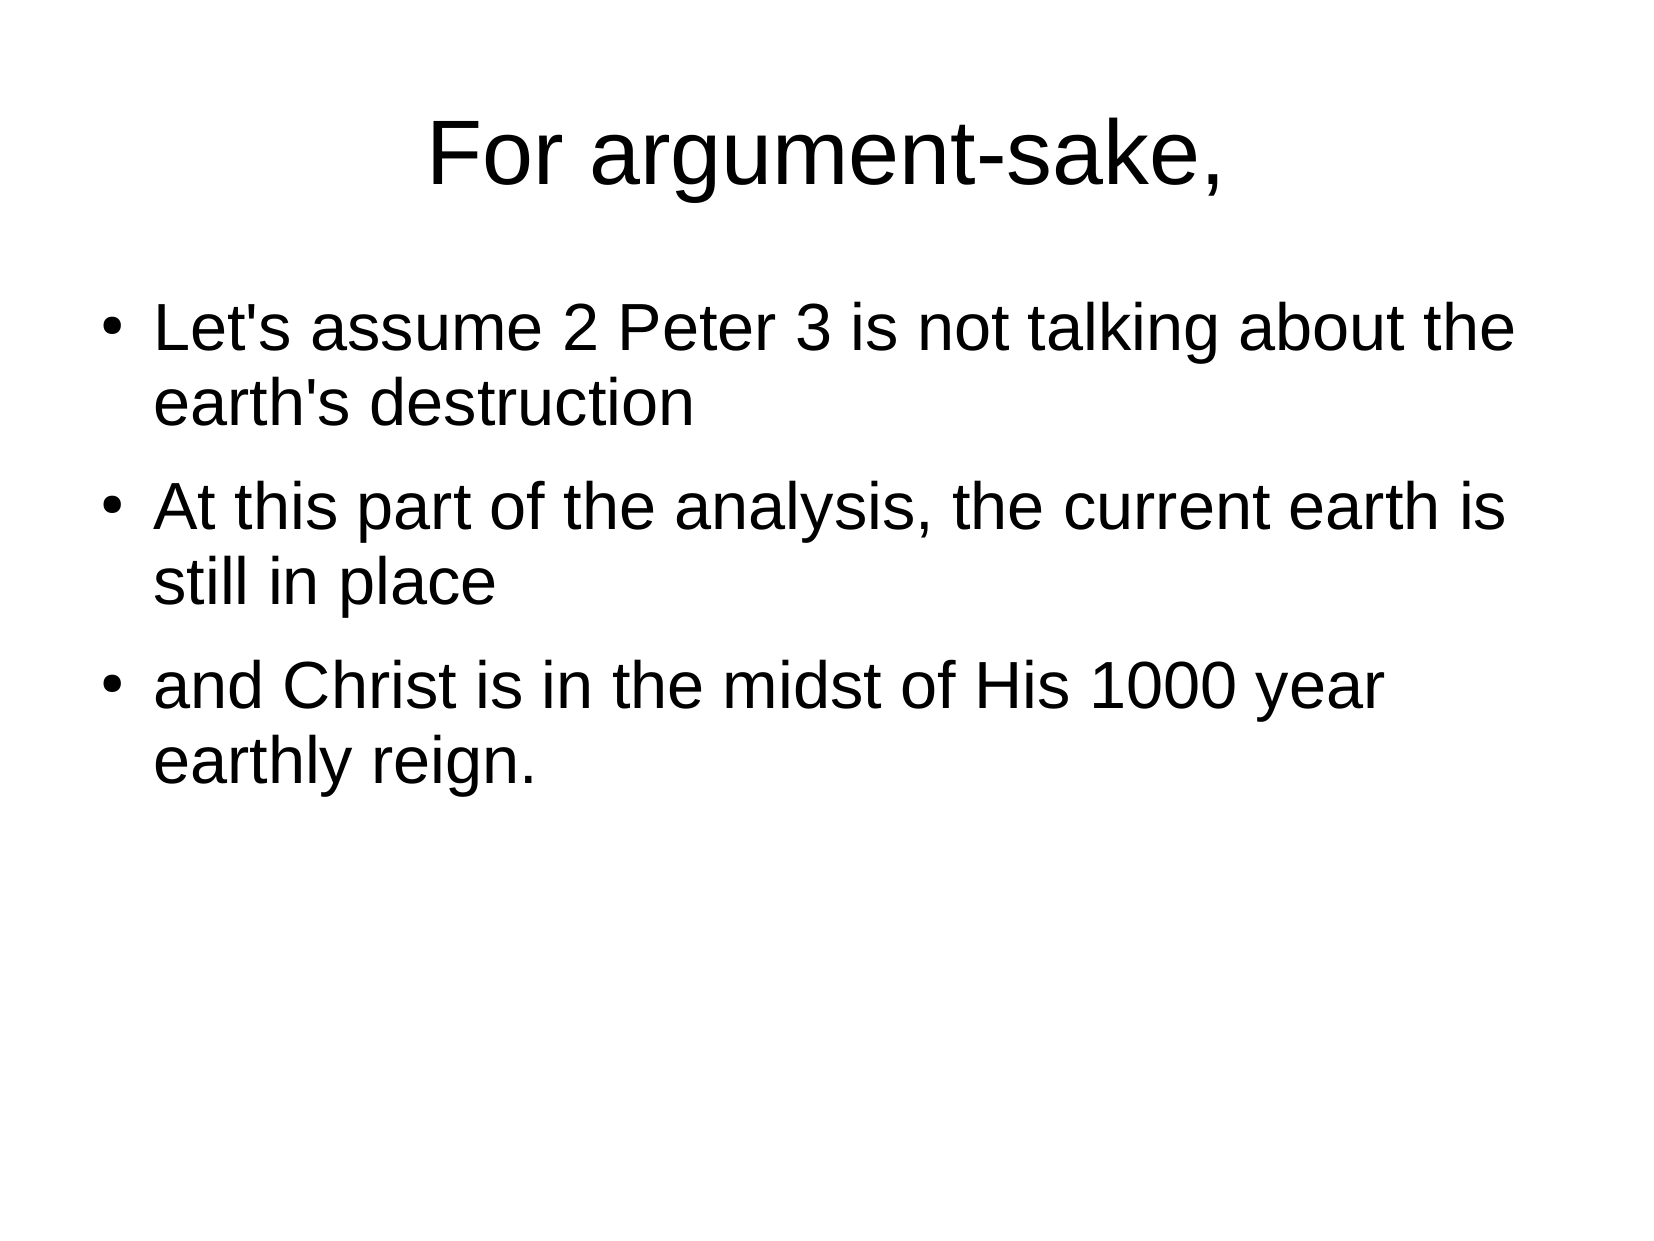

# For argument-sake,
Let's assume 2 Peter 3 is not talking about the earth's destruction
At this part of the analysis, the current earth is still in place
and Christ is in the midst of His 1000 year earthly reign.